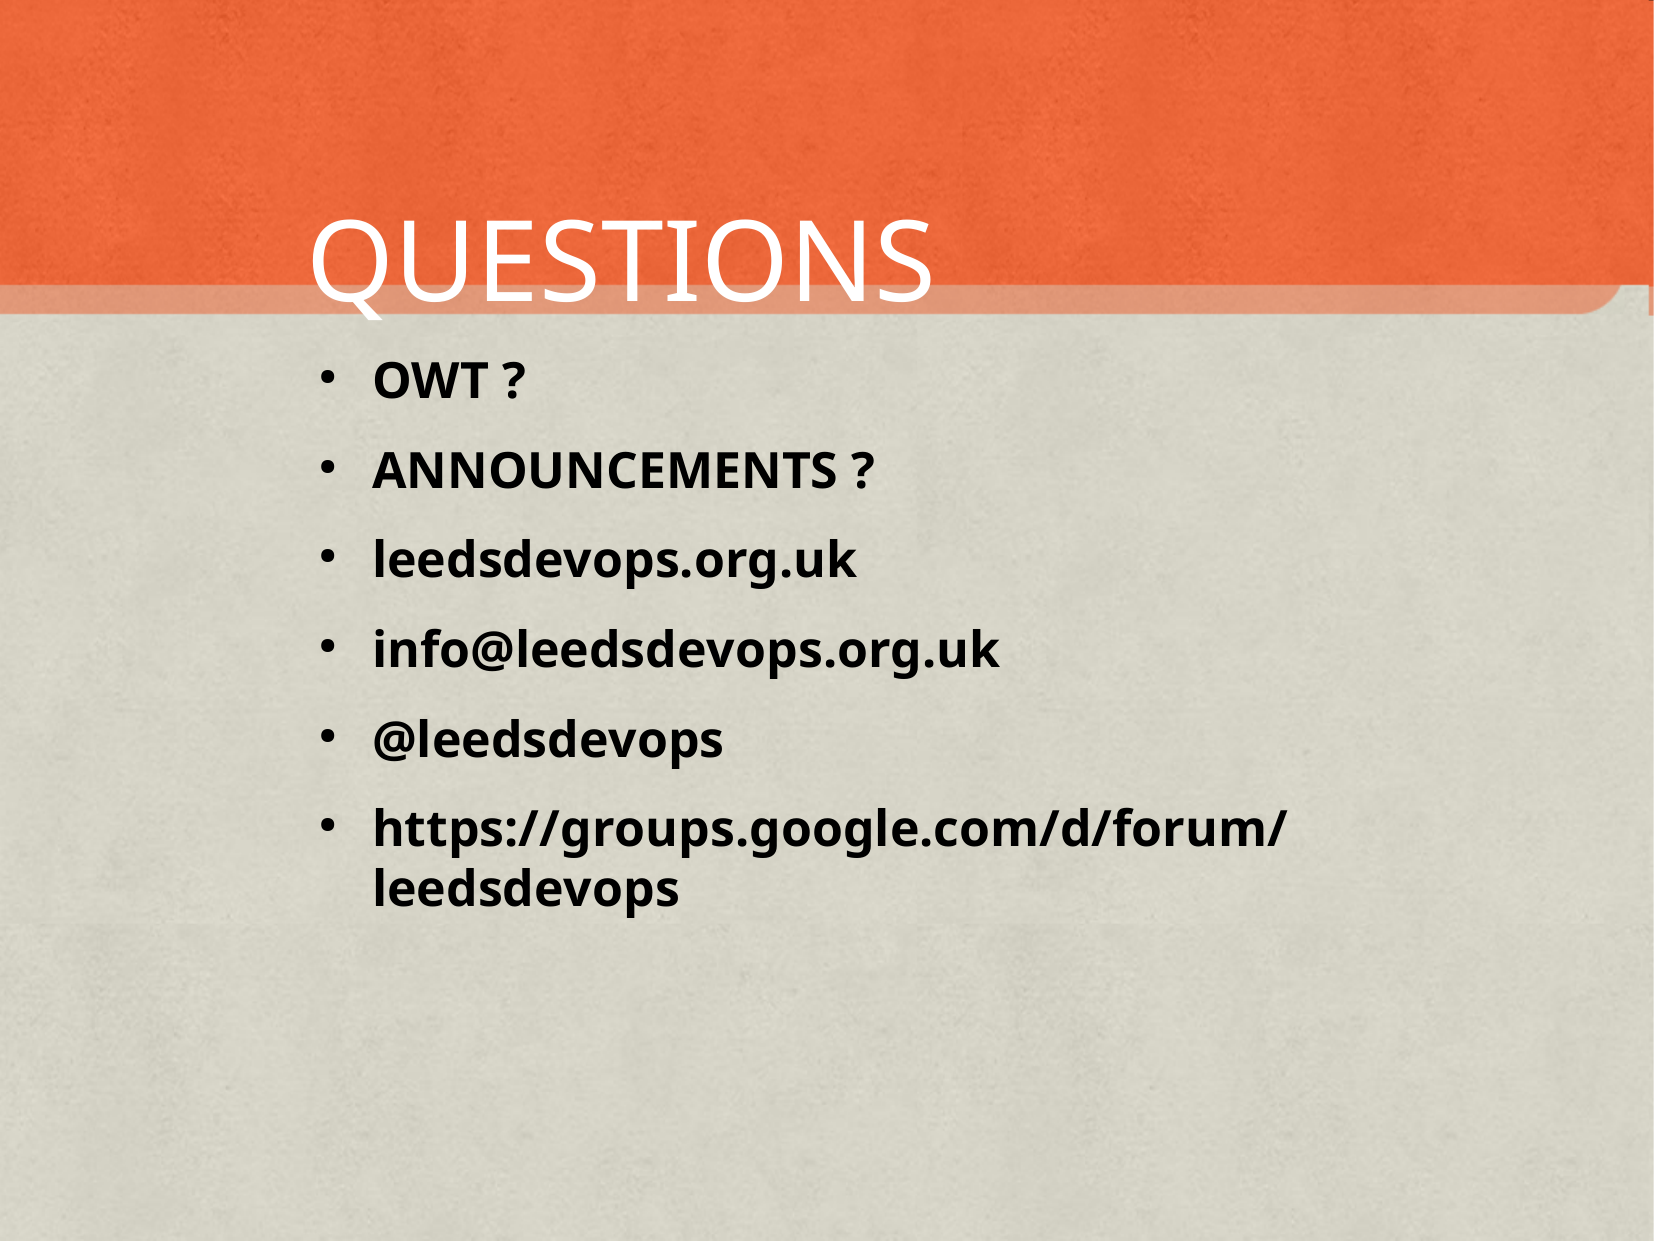

# QUESTIONS
OWT ?
ANNOUNCEMENTS ?
leedsdevops.org.uk
info@leedsdevops.org.uk
@leedsdevops
https://groups.google.com/d/forum/leedsdevops